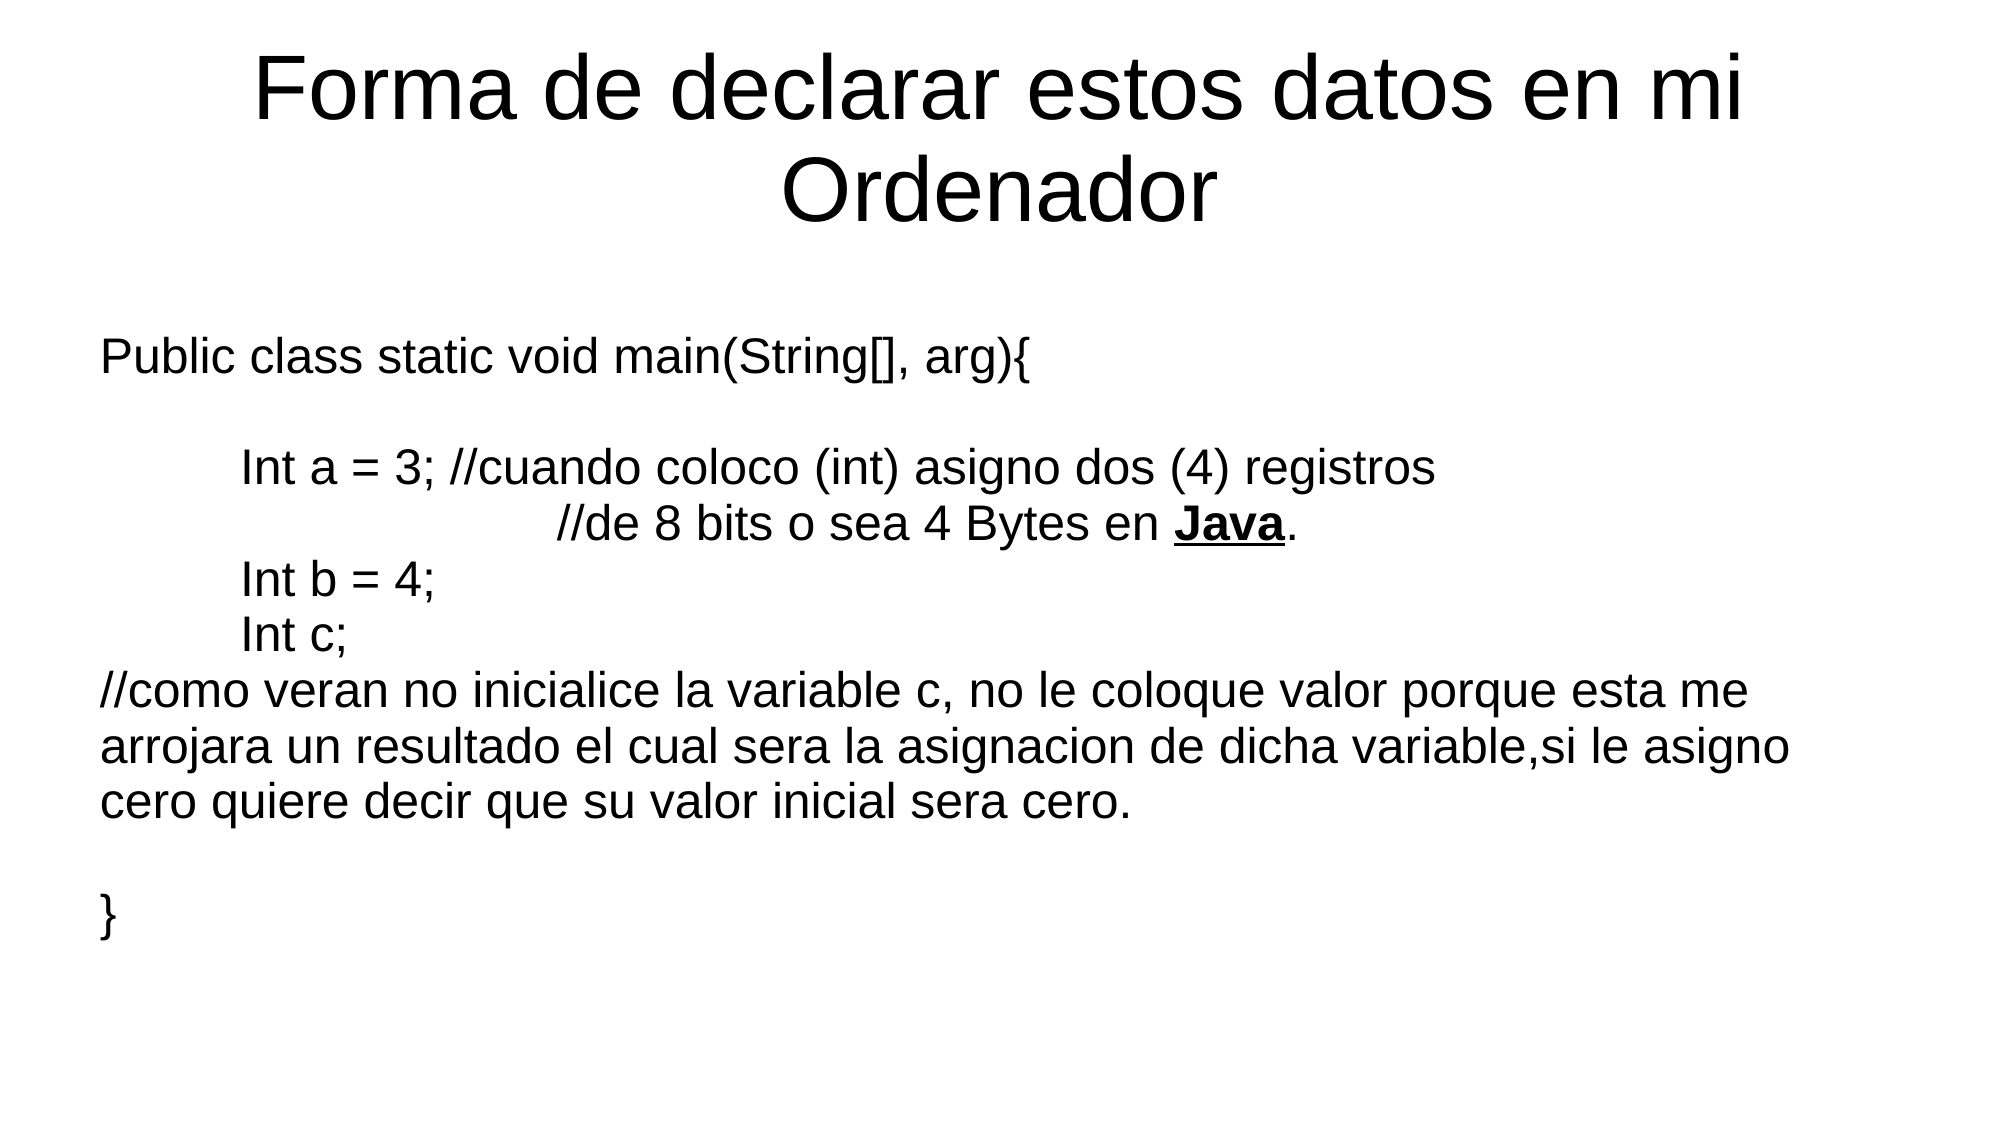

# Forma de declarar estos datos en mi Ordenador
Public class static void main(String[], arg){
 Int a = 3; //cuando coloco (int) asigno dos (4) registros
						 //de 8 bits o sea 4 Bytes en Java.
 Int b = 4;
 Int c;
//como veran no inicialice la variable c, no le coloque valor porque esta me arrojara un resultado el cual sera la asignacion de dicha variable,si le asigno cero quiere decir que su valor inicial sera cero.
}